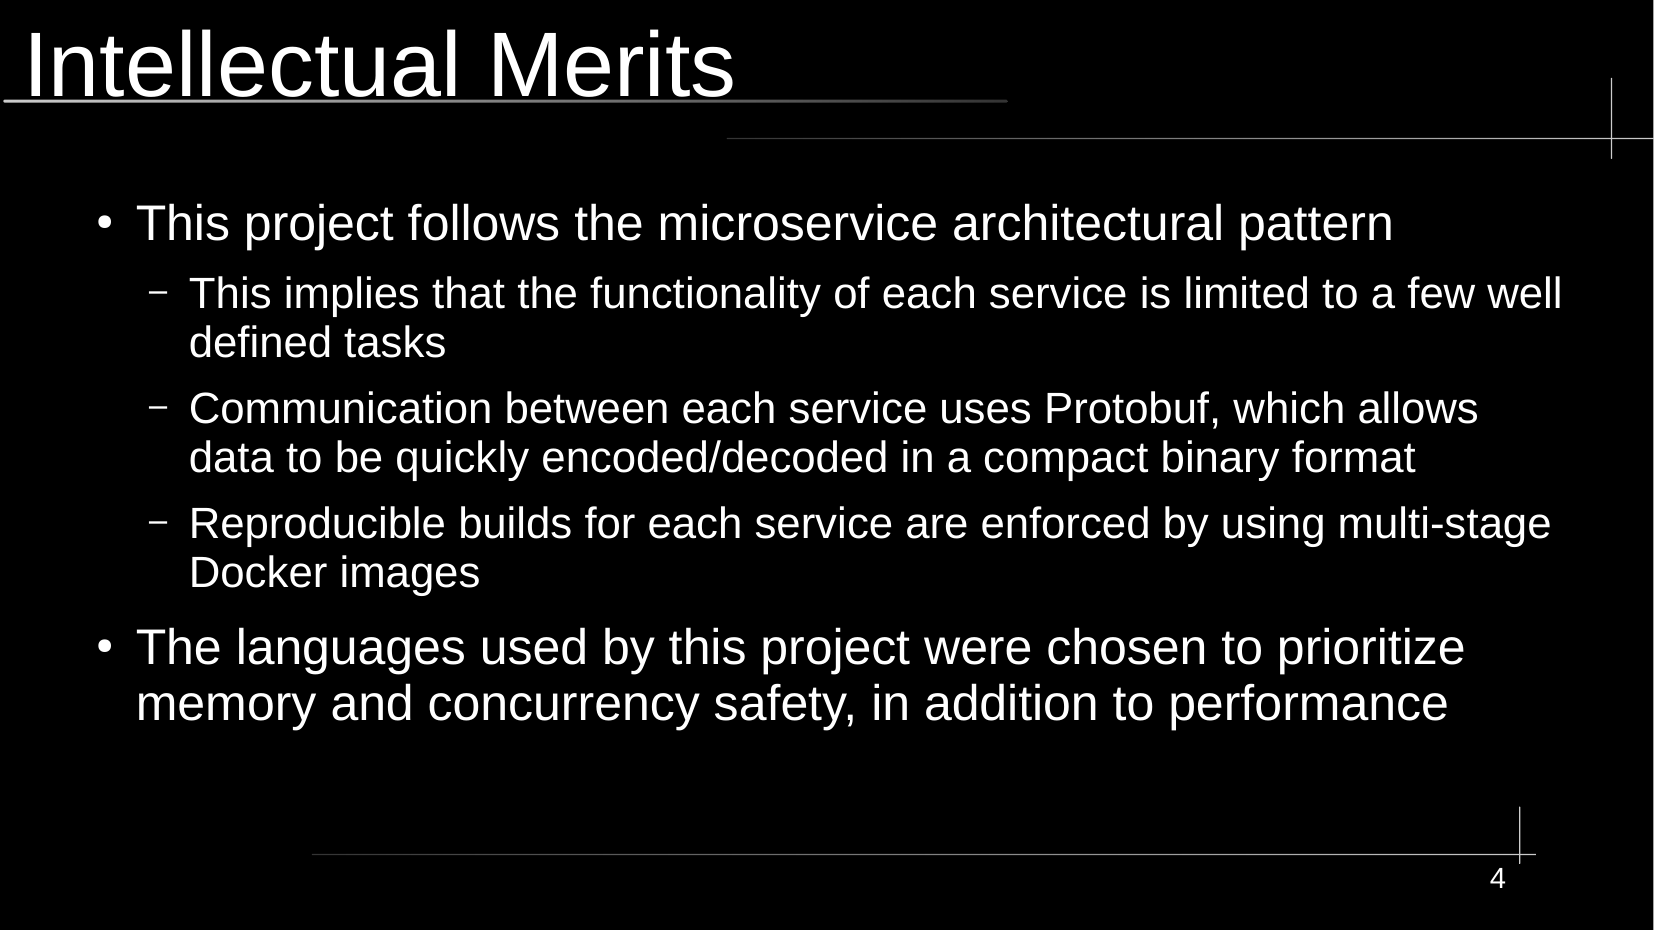

# Intellectual Merits
This project follows the microservice architectural pattern
This implies that the functionality of each service is limited to a few well defined tasks
Communication between each service uses Protobuf, which allows data to be quickly encoded/decoded in a compact binary format
Reproducible builds for each service are enforced by using multi-stage Docker images
The languages used by this project were chosen to prioritize memory and concurrency safety, in addition to performance
4